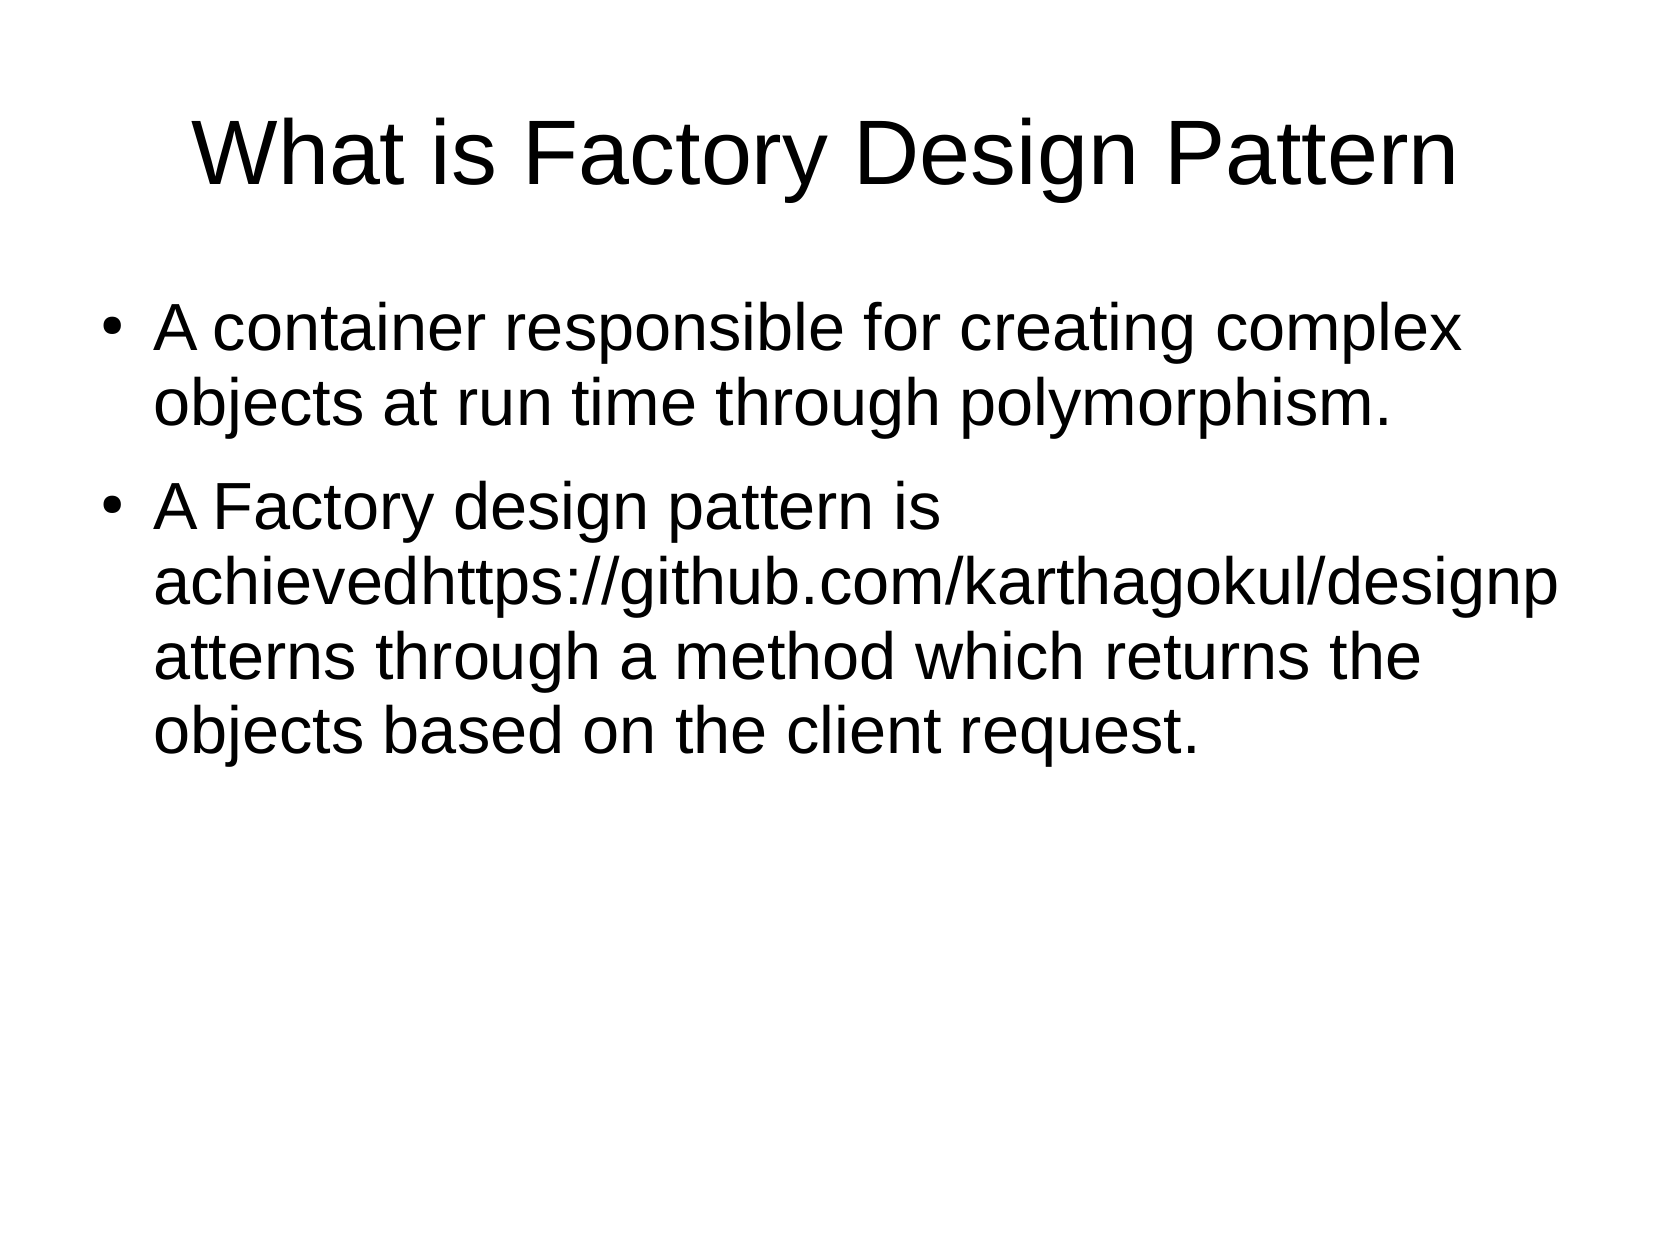

# What is Factory Design Pattern
A container responsible for creating complex objects at run time through polymorphism.
A Factory design pattern is achievedhttps://github.com/karthagokul/designpatterns through a method which returns the objects based on the client request.